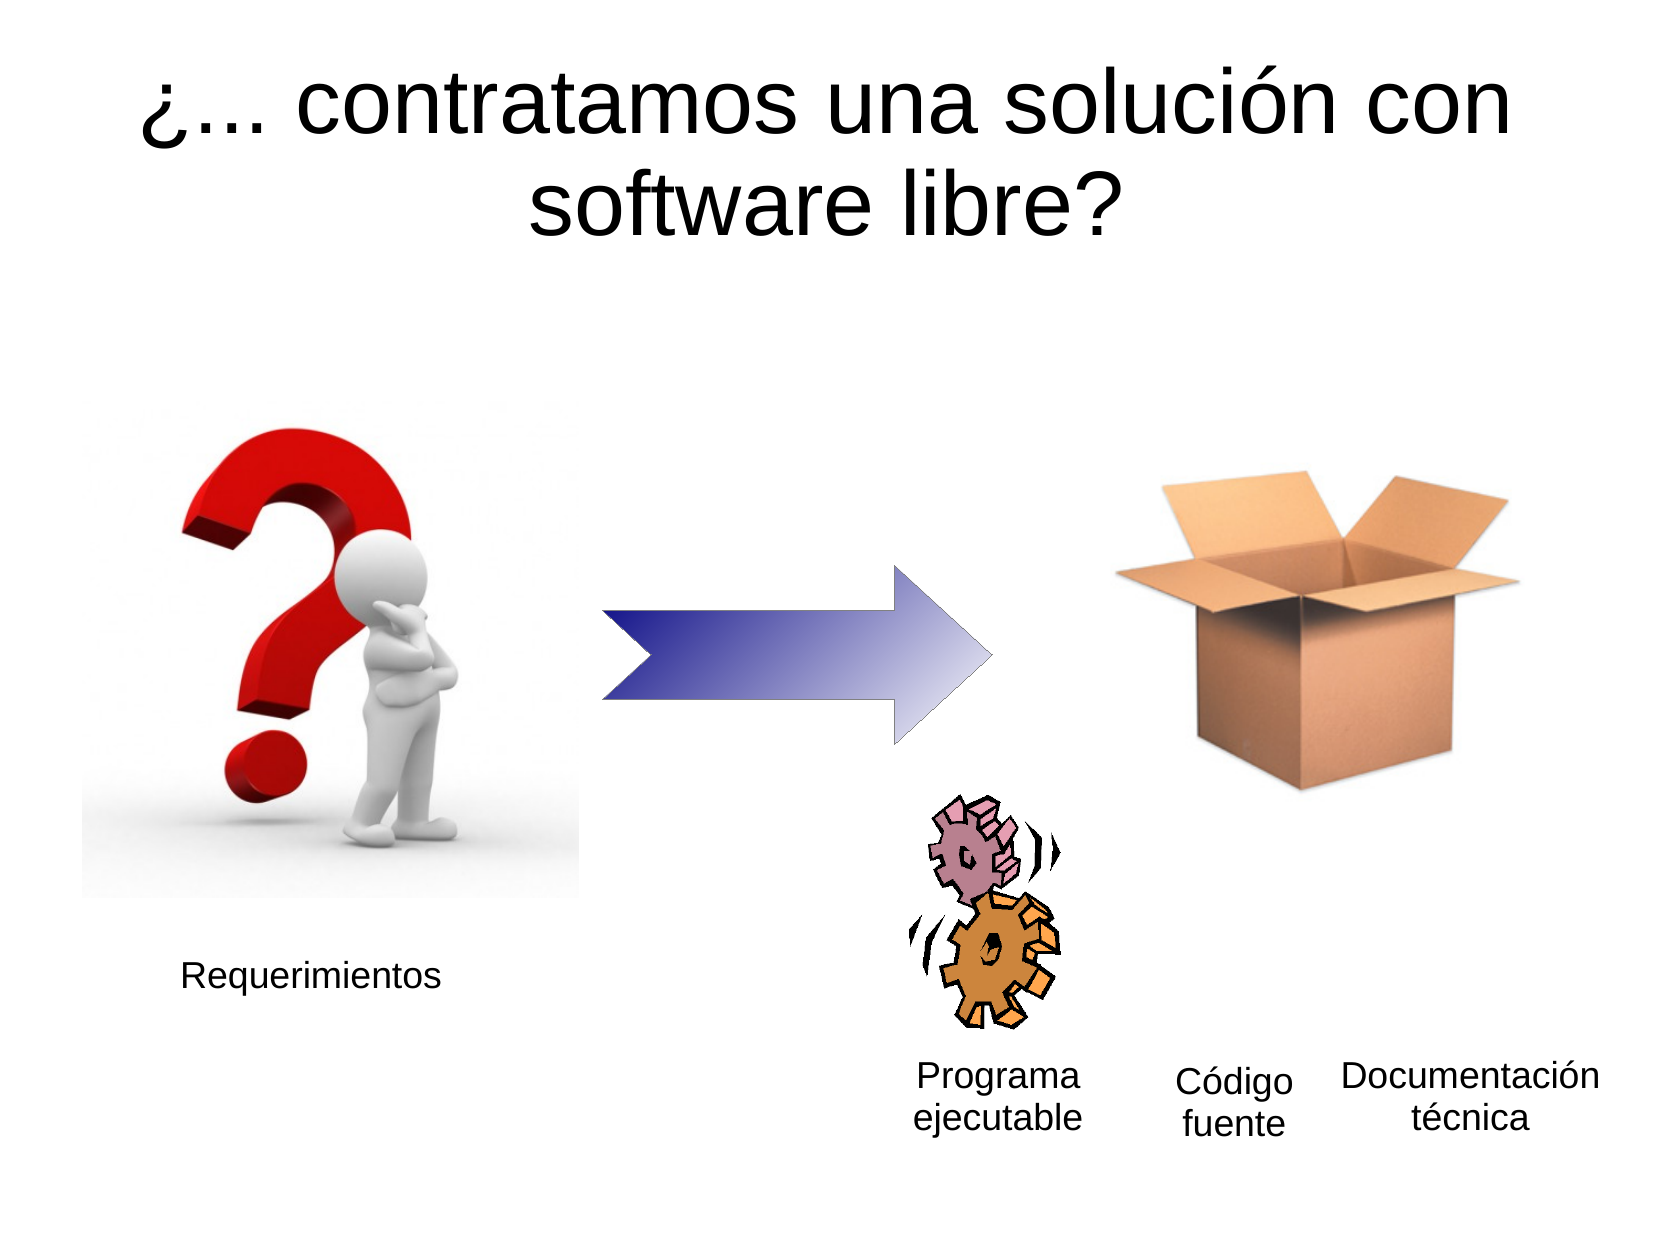

# ¿... contratamos una solución con software libre?
Requerimientos
Programa ejecutable
Documentación técnica
Código fuente